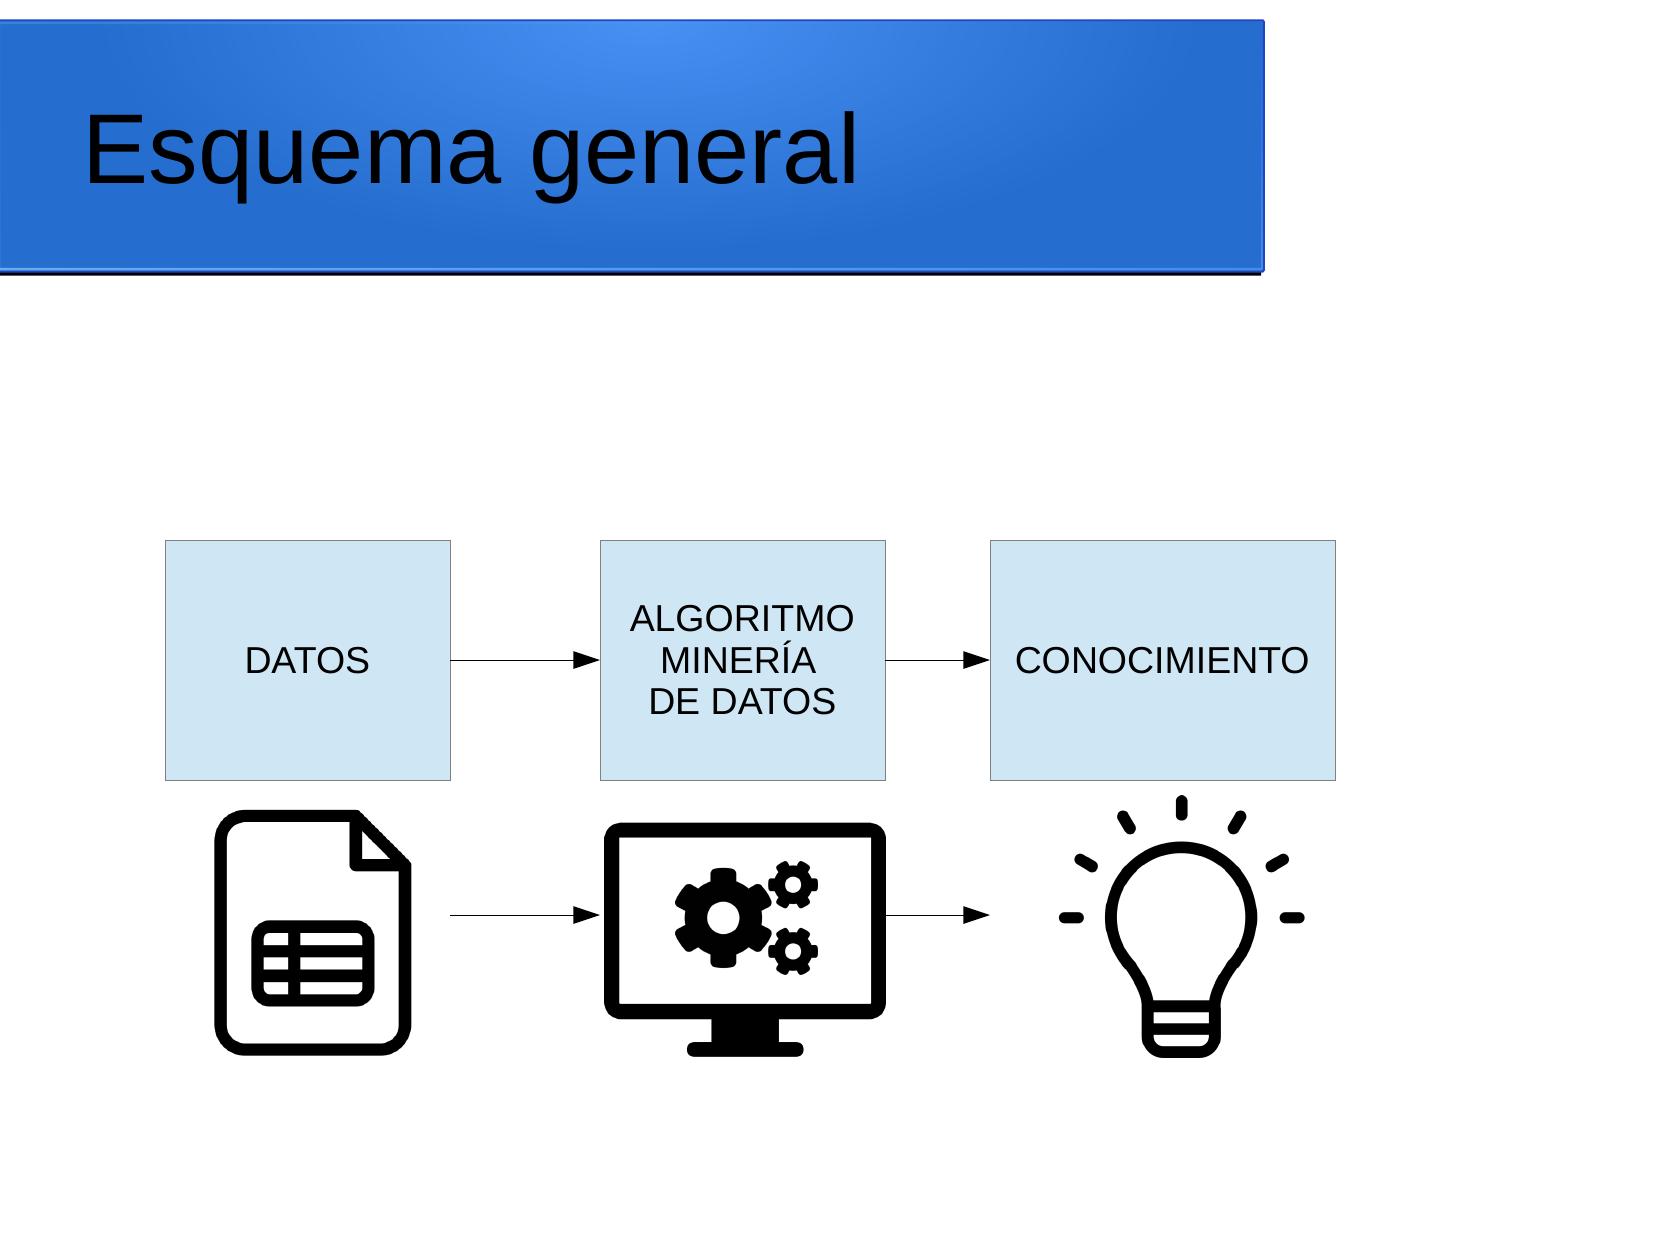

# Esquema general
DATOS
ALGORITMO
MINERÍA
DE DATOS
CONOCIMIENTO